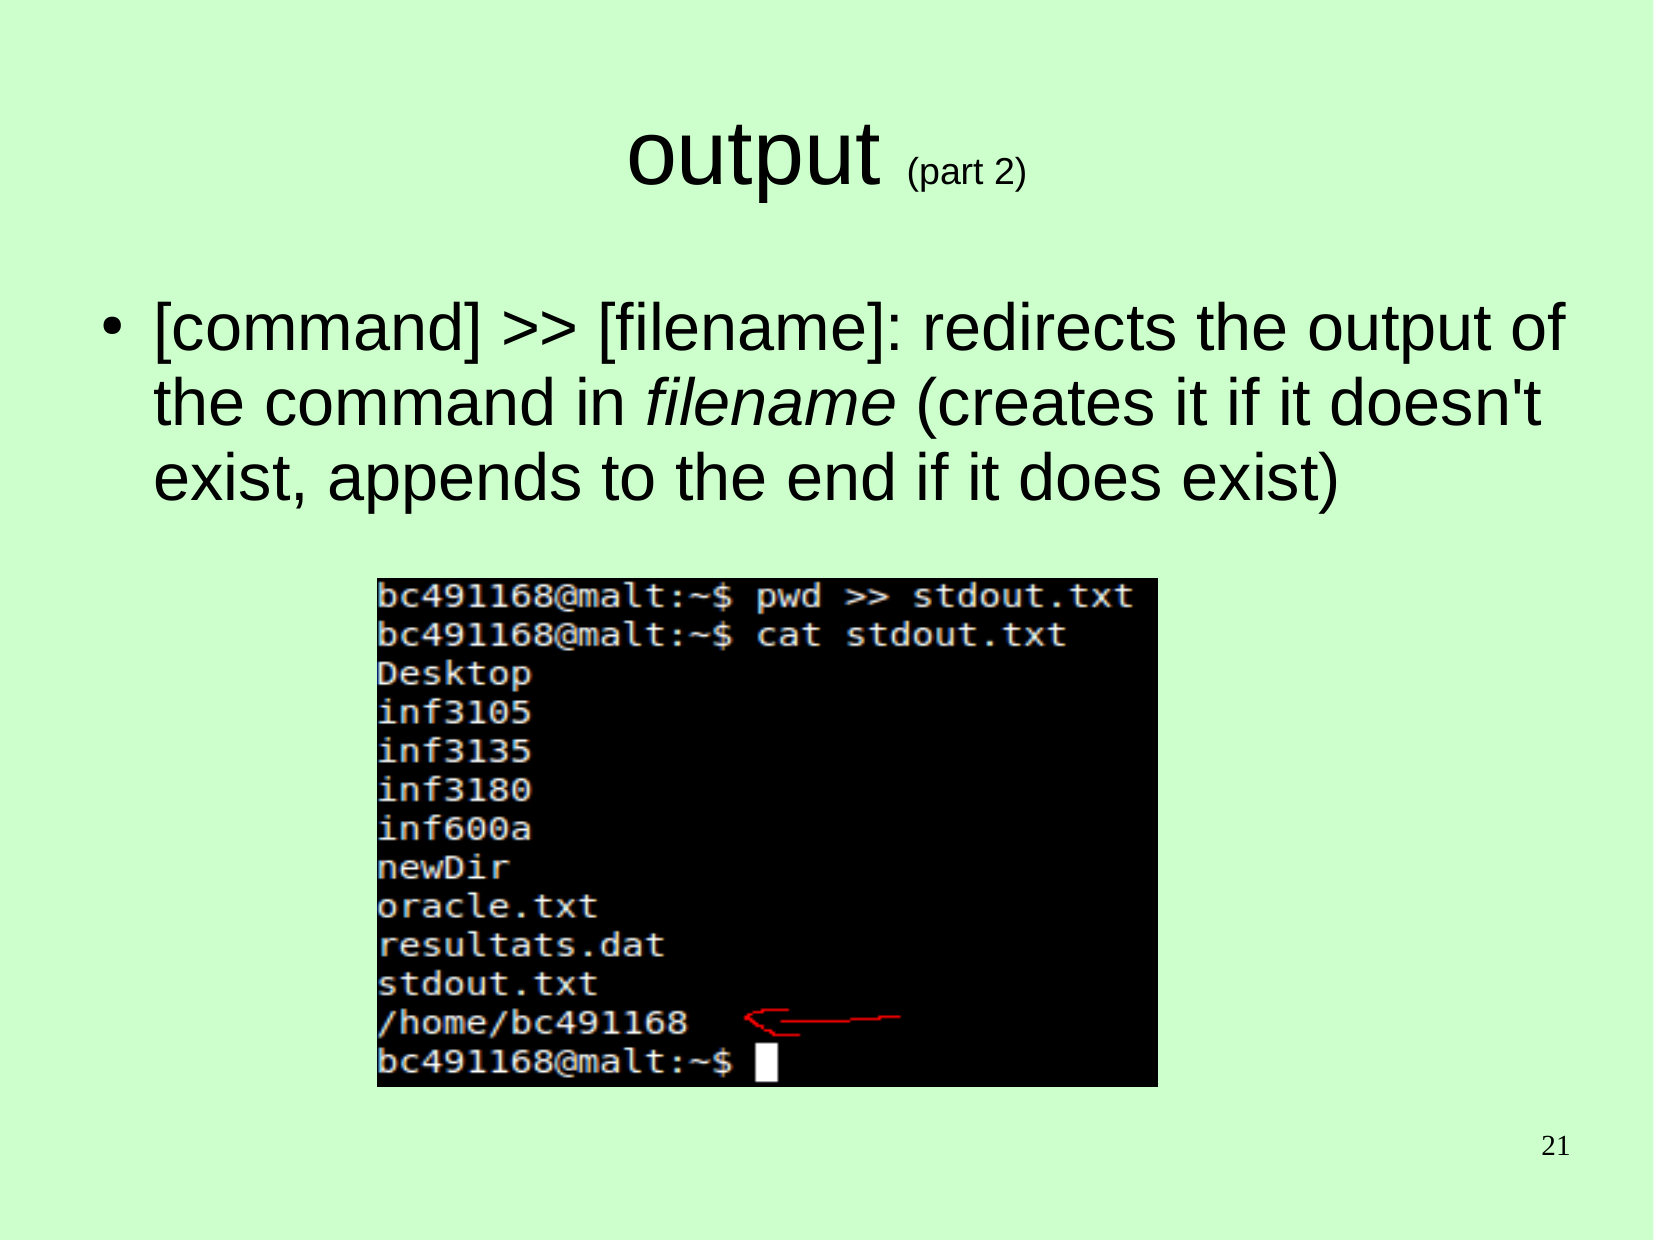

# output (part 2)
[command] >> [filename]: redirects the output of the command in filename (creates it if it doesn't exist, appends to the end if it does exist)
21